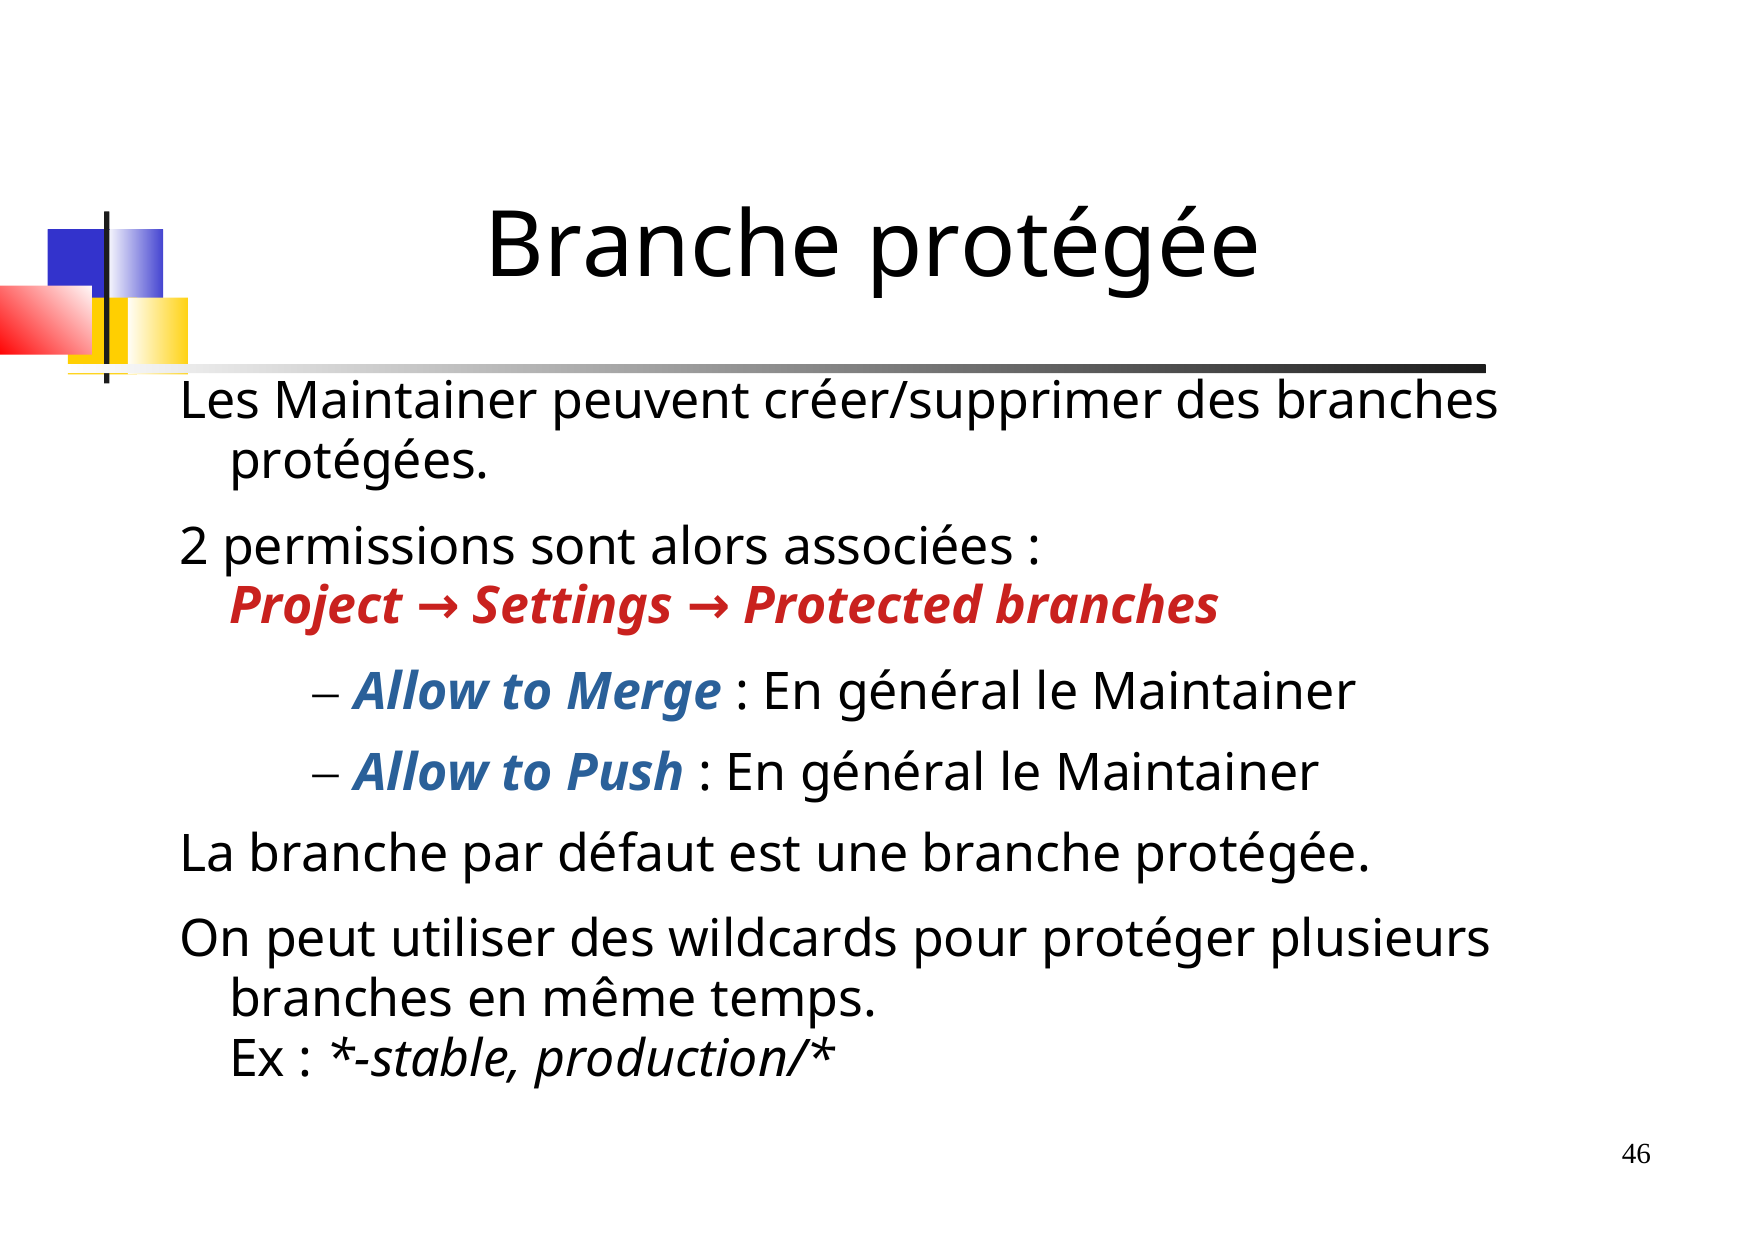

# Branche protégée
Les Maintainer peuvent créer/supprimer des branches protégées.
2 permissions sont alors associées :
Project → Settings → Protected branches
Allow to Merge : En général le Maintainer
Allow to Push : En général le Maintainer
La branche par défaut est une branche protégée.
On peut utiliser des wildcards pour protéger plusieurs branches en même temps.
Ex : *-stable, production/*